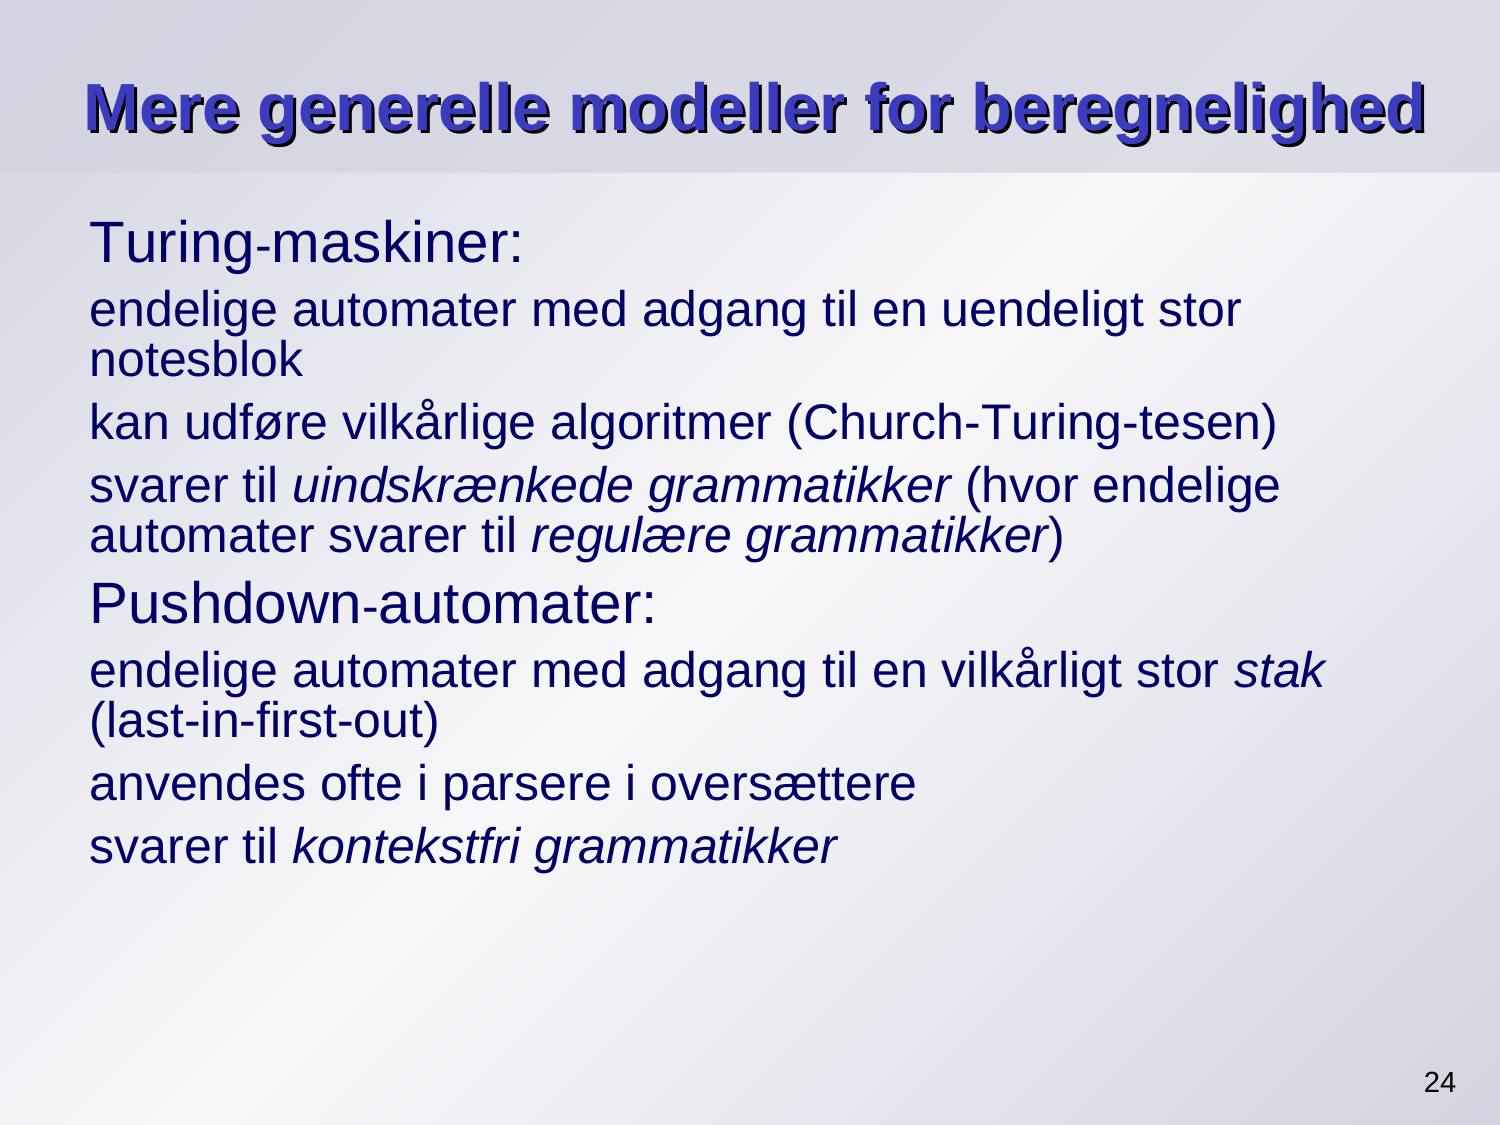

# Mere generelle modeller for beregnelighed
Turing-maskiner:
endelige automater med adgang til en uendeligt stor notesblok
kan udføre vilkårlige algoritmer (Church-Turing-tesen)
svarer til uindskrænkede grammatikker (hvor endelige automater svarer til regulære grammatikker)
Pushdown-automater:
endelige automater med adgang til en vilkårligt stor stak (last-in-first-out)
anvendes ofte i parsere i oversættere
svarer til kontekstfri grammatikker
24